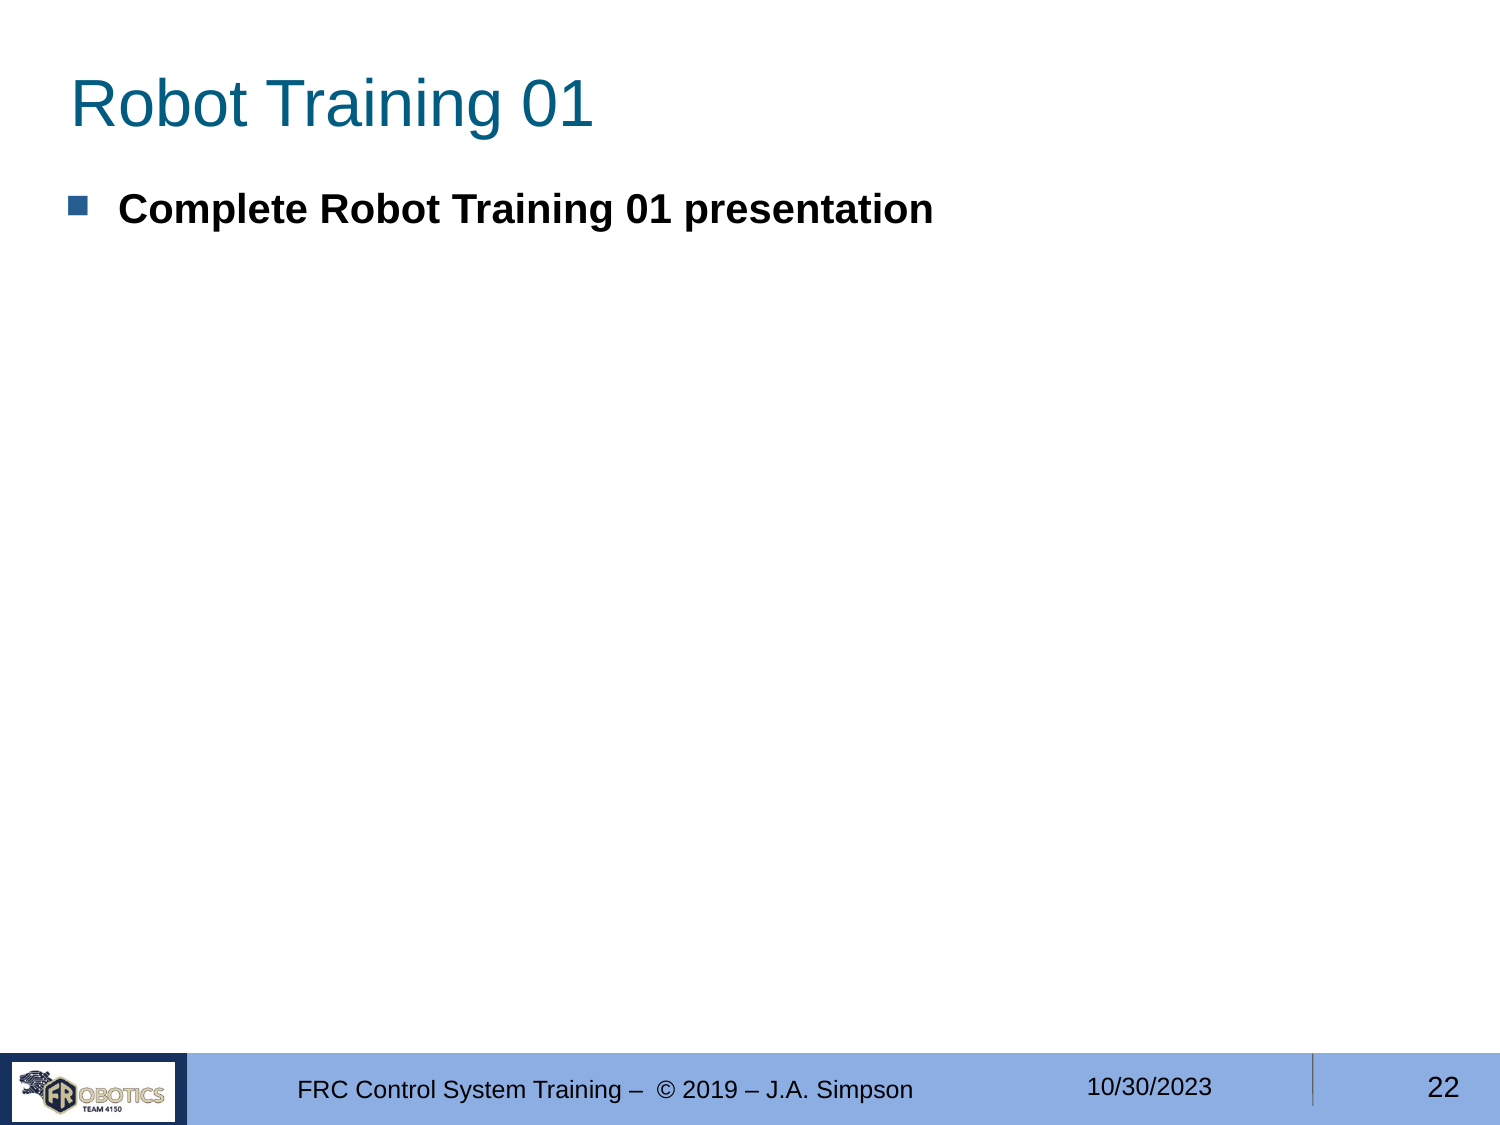

# Robot Training 01
Complete Robot Training 01 presentation
10/30/2023
FRC Control System Training – © 2019 – J.A. Simpson